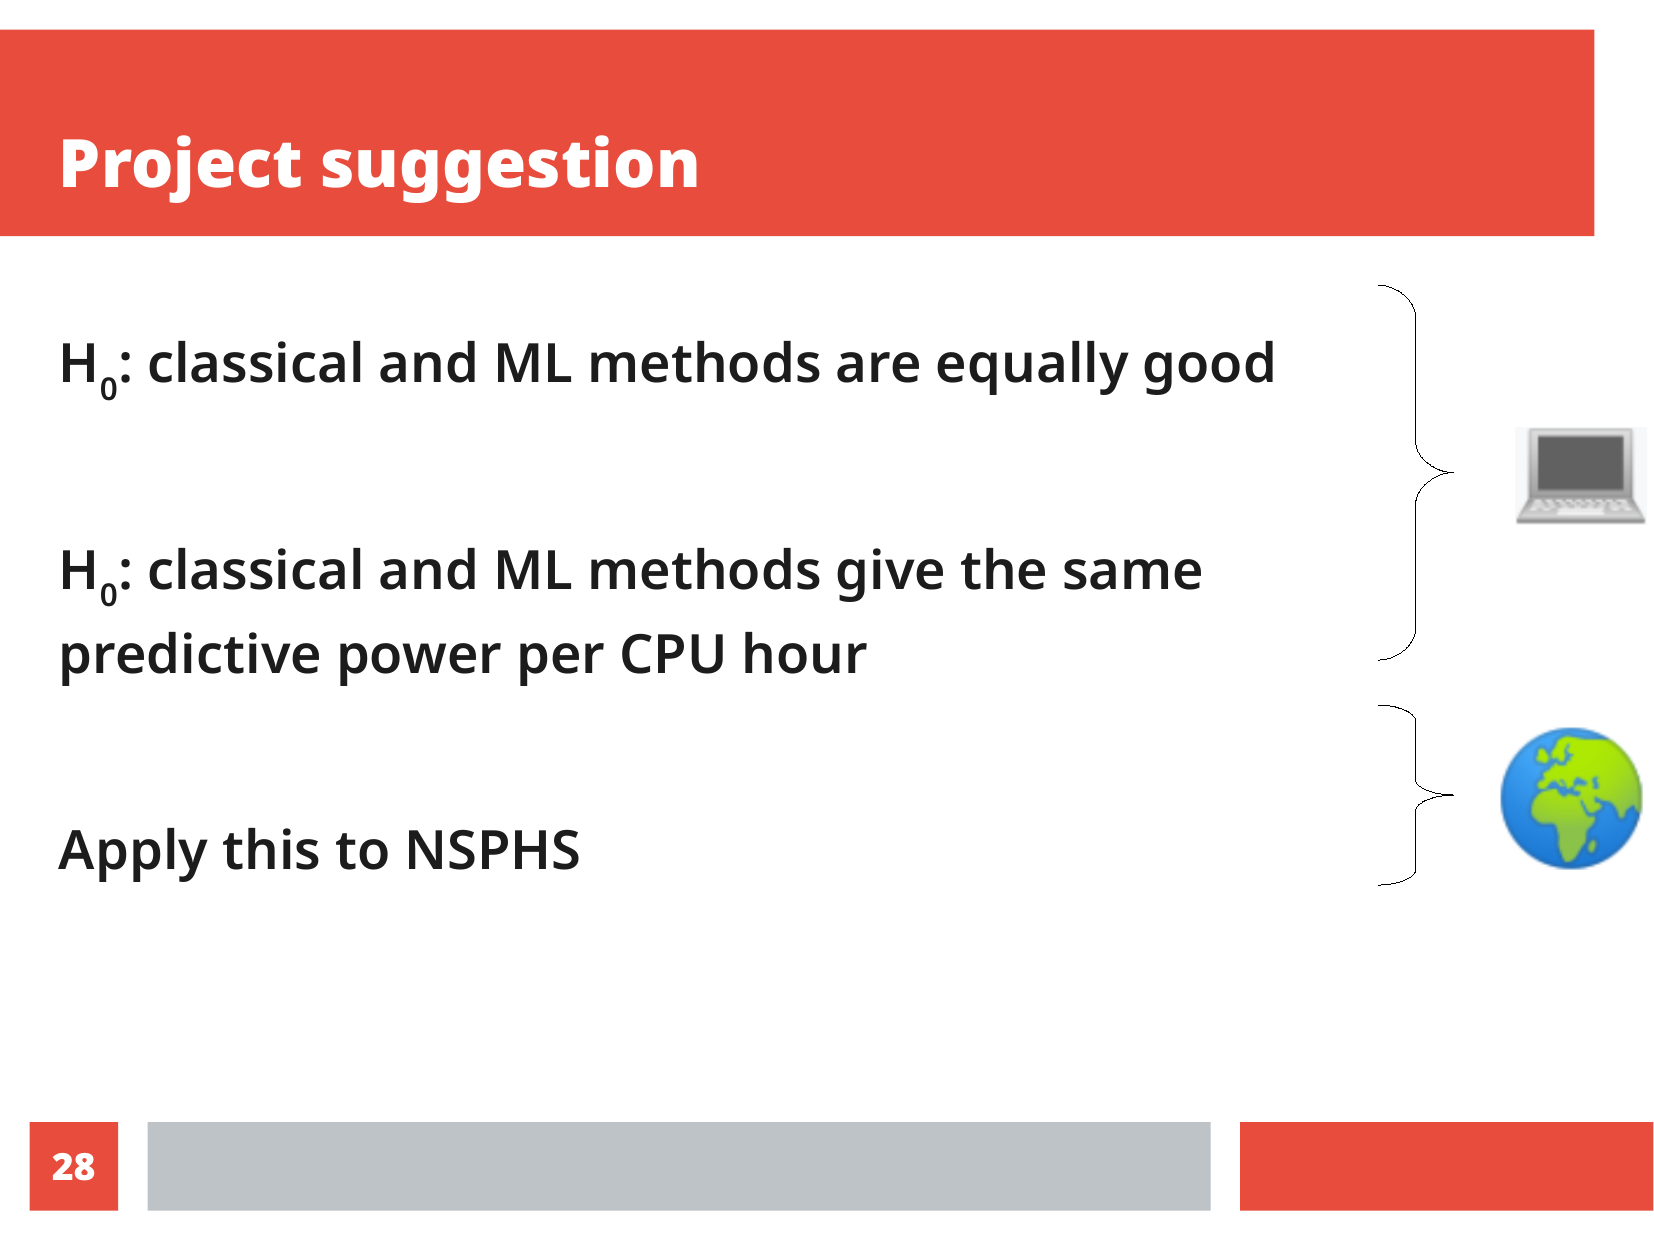

# Project suggestion
H0: classical and ML methods are equally good
H0: classical and ML methods give the same predictive power per CPU hour
Apply this to NSPHS
28